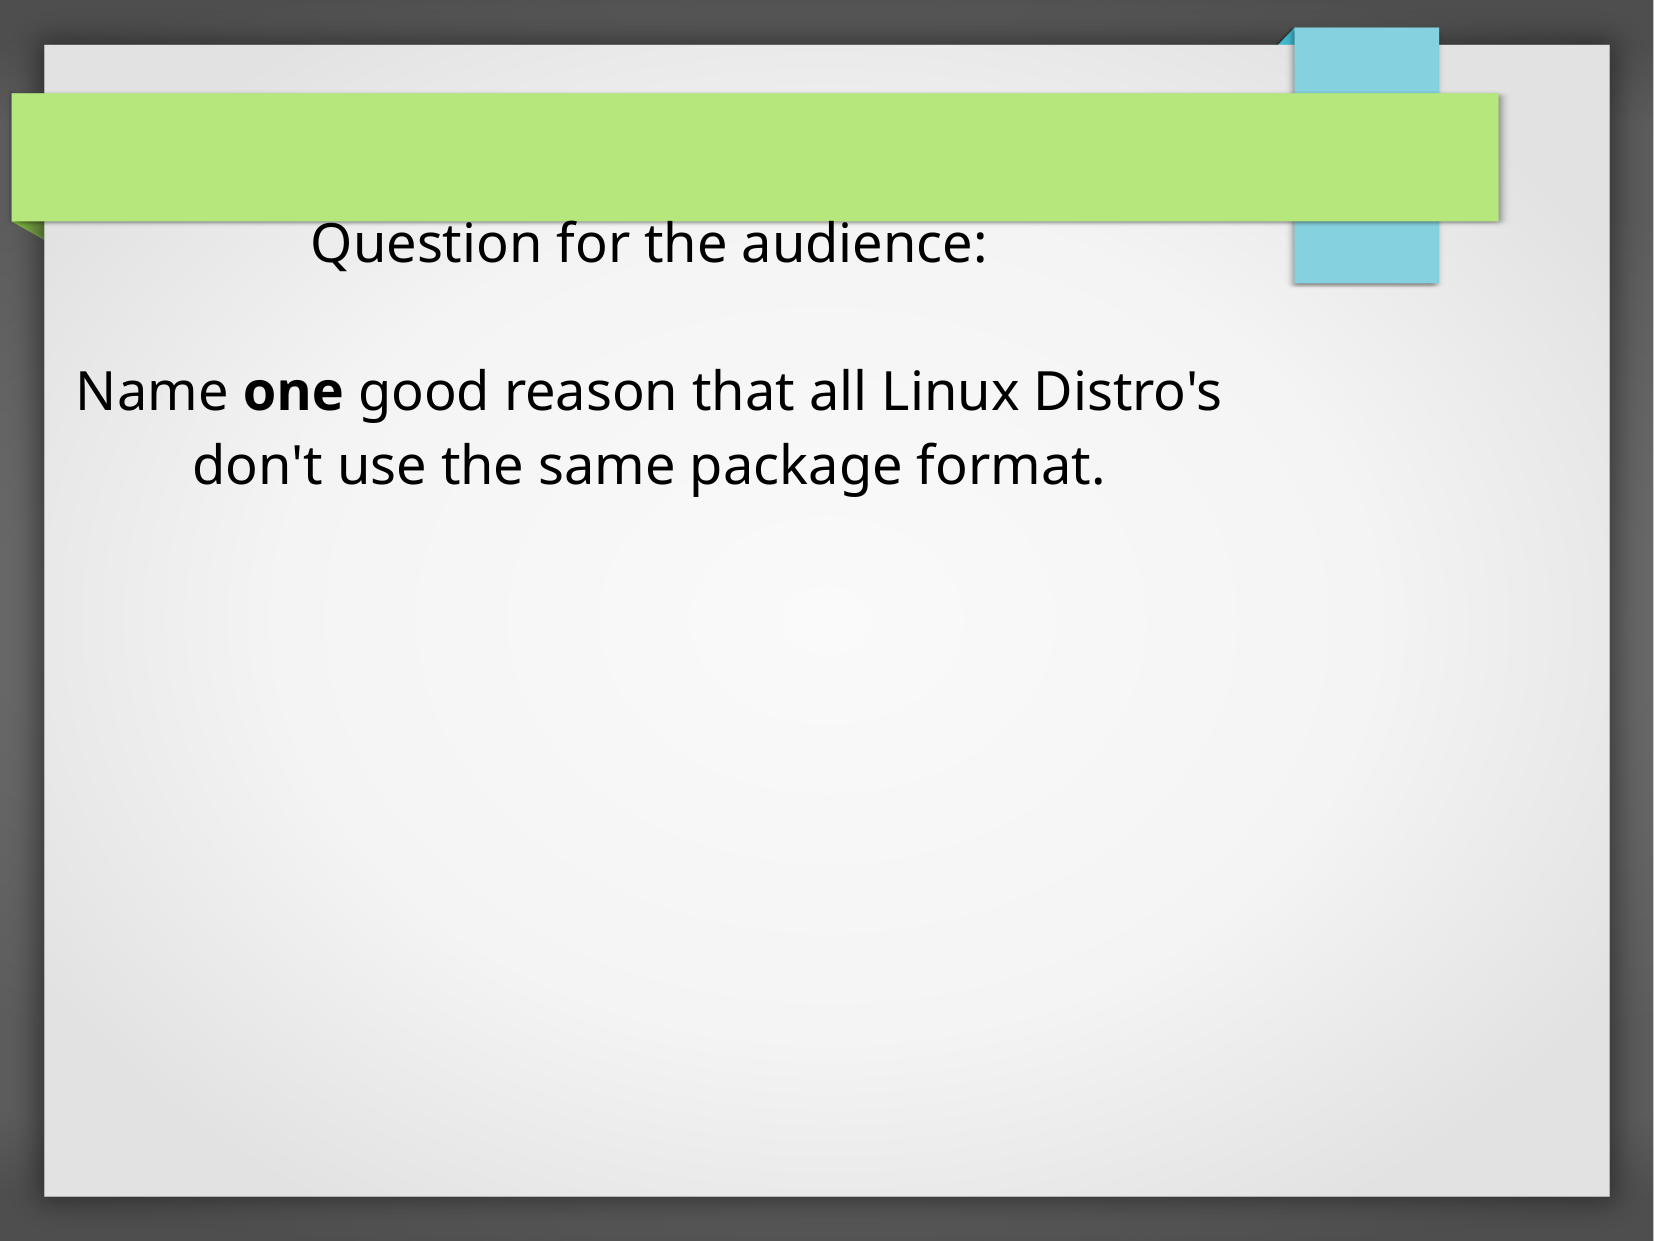

# Question for the audience:
Name one good reason that all Linux Distro's don't use the same package format.